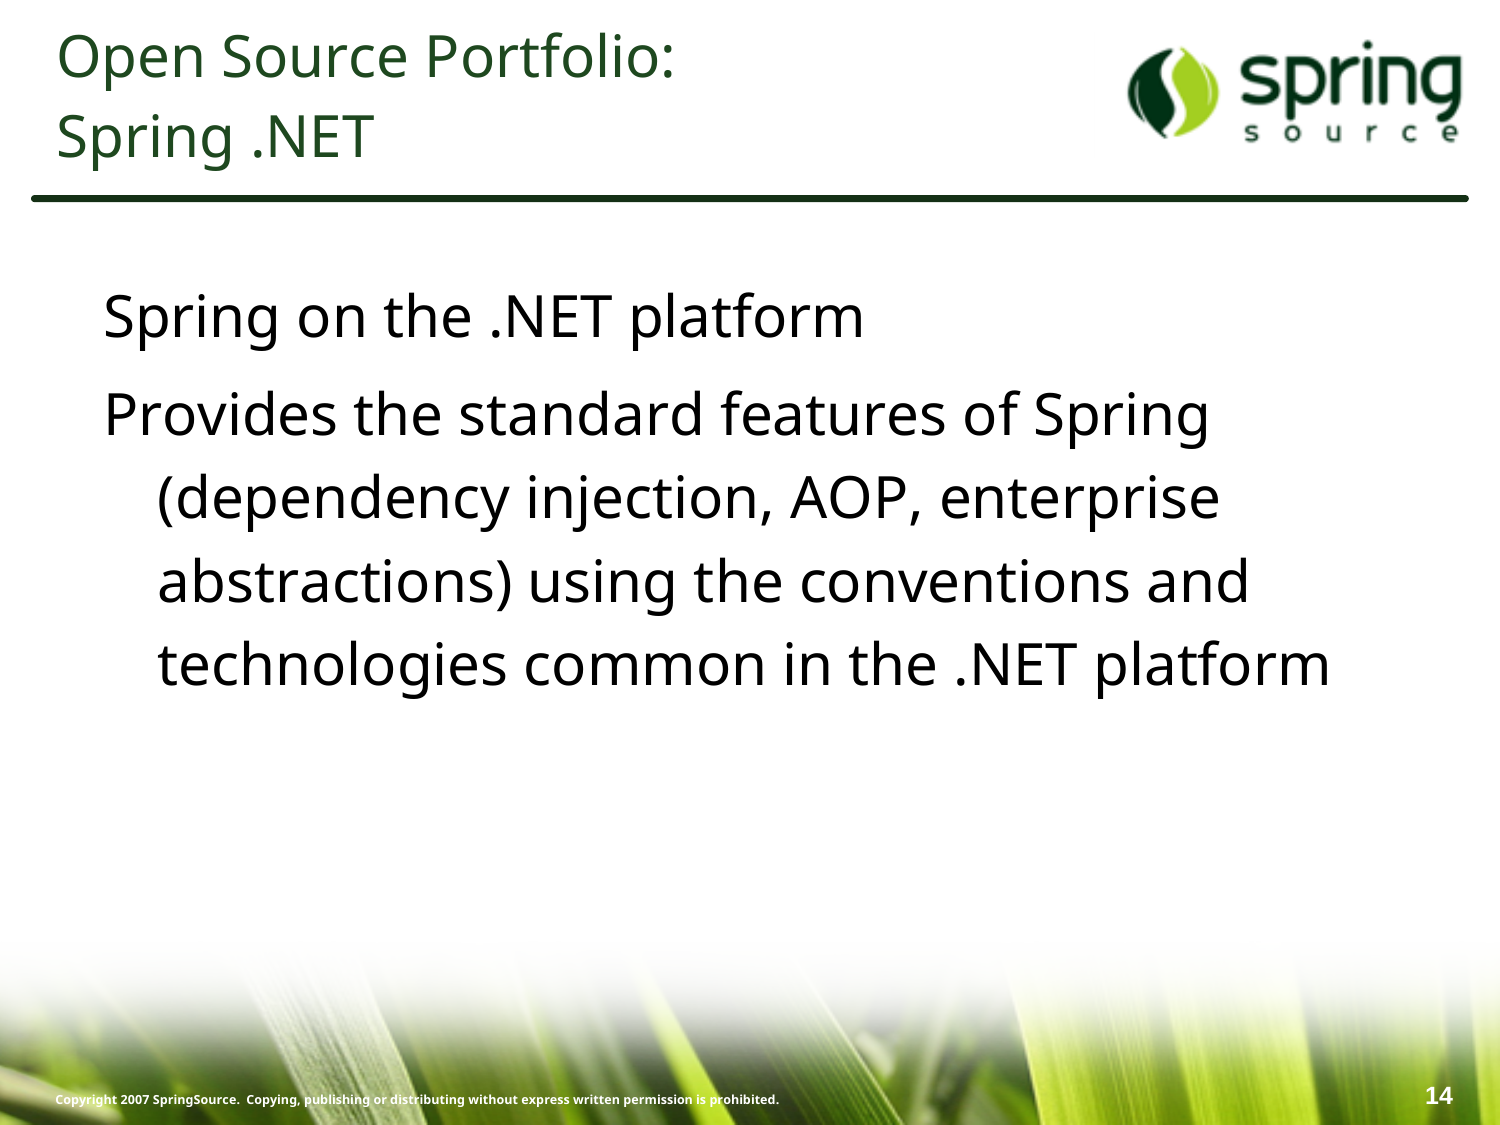

Open Source Portfolio:
Spring .NET
Spring on the .NET platform
Provides the standard features of Spring (dependency injection, AOP, enterprise abstractions) using the conventions and technologies common in the .NET platform